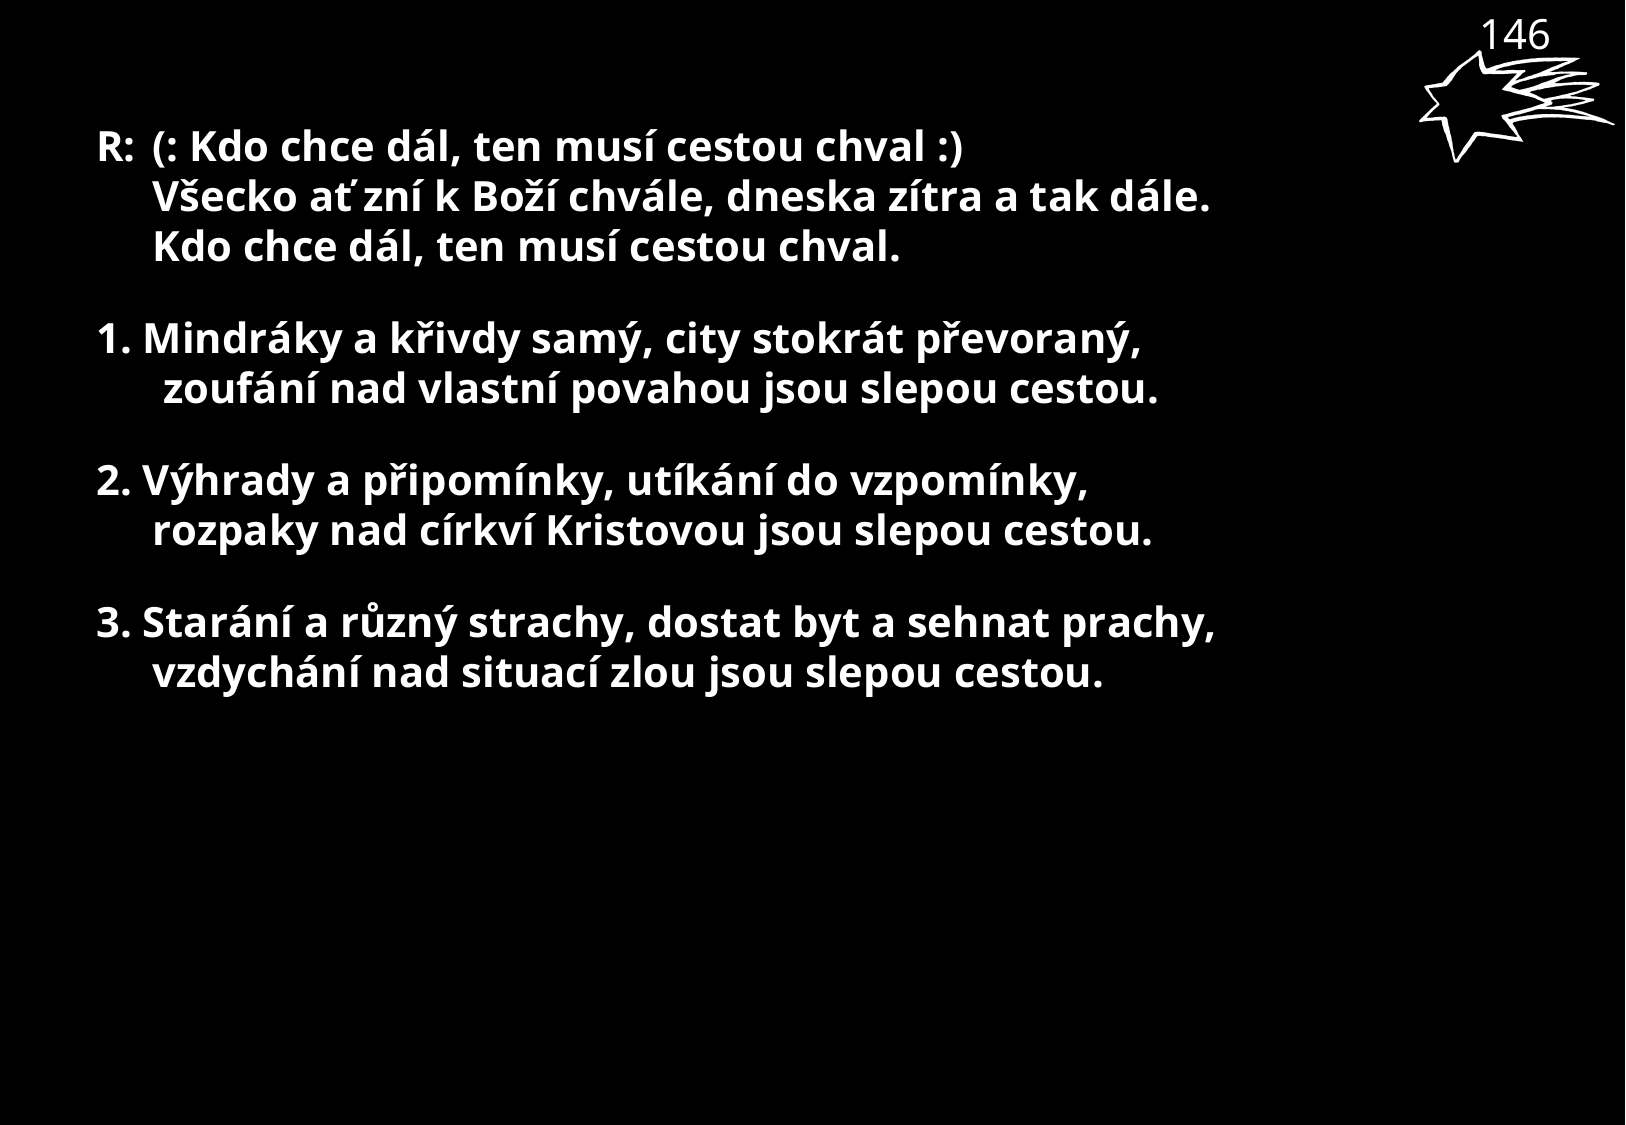

146
# R: 	(: Kdo chce dál, ten musí cestou chval :) Všecko ať zní k Boží chvále, dneska zítra a tak dále. Kdo chce dál, ten musí cestou chval.
1. Mindráky a křivdy samý, city stokrát převoraný,
 zoufání nad vlastní povahou jsou slepou cestou.
2. Výhrady a připomínky, utíkání do vzpomínky,
rozpaky nad církví Kristovou jsou slepou cestou.
3. Starání a různý strachy, dostat byt a sehnat prachy,
vzdychání nad situací zlou jsou slepou cestou.